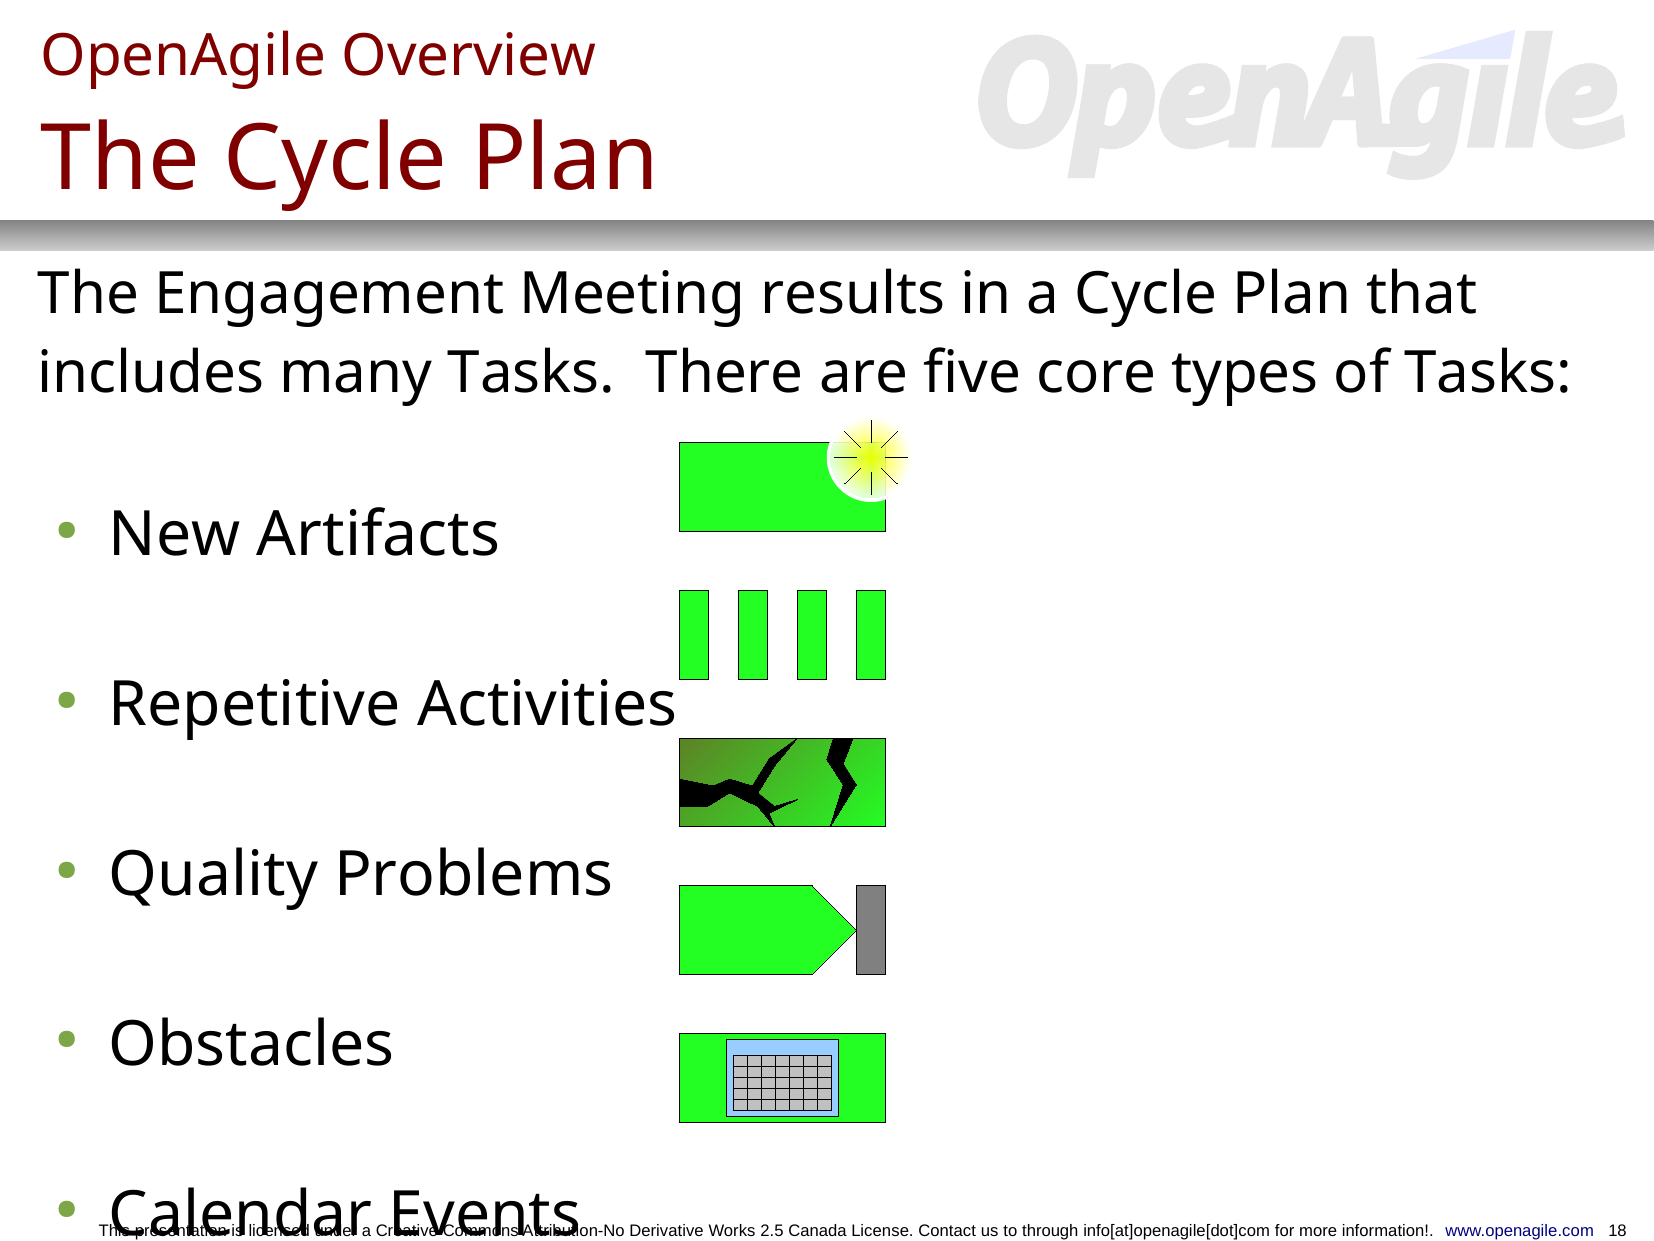

# OpenAgile Overview The Cycle Plan
The Engagement Meeting results in a Cycle Plan that includes many Tasks. There are five core types of Tasks:
New Artifacts
Repetitive Activities
Quality Problems
Obstacles
Calendar Events